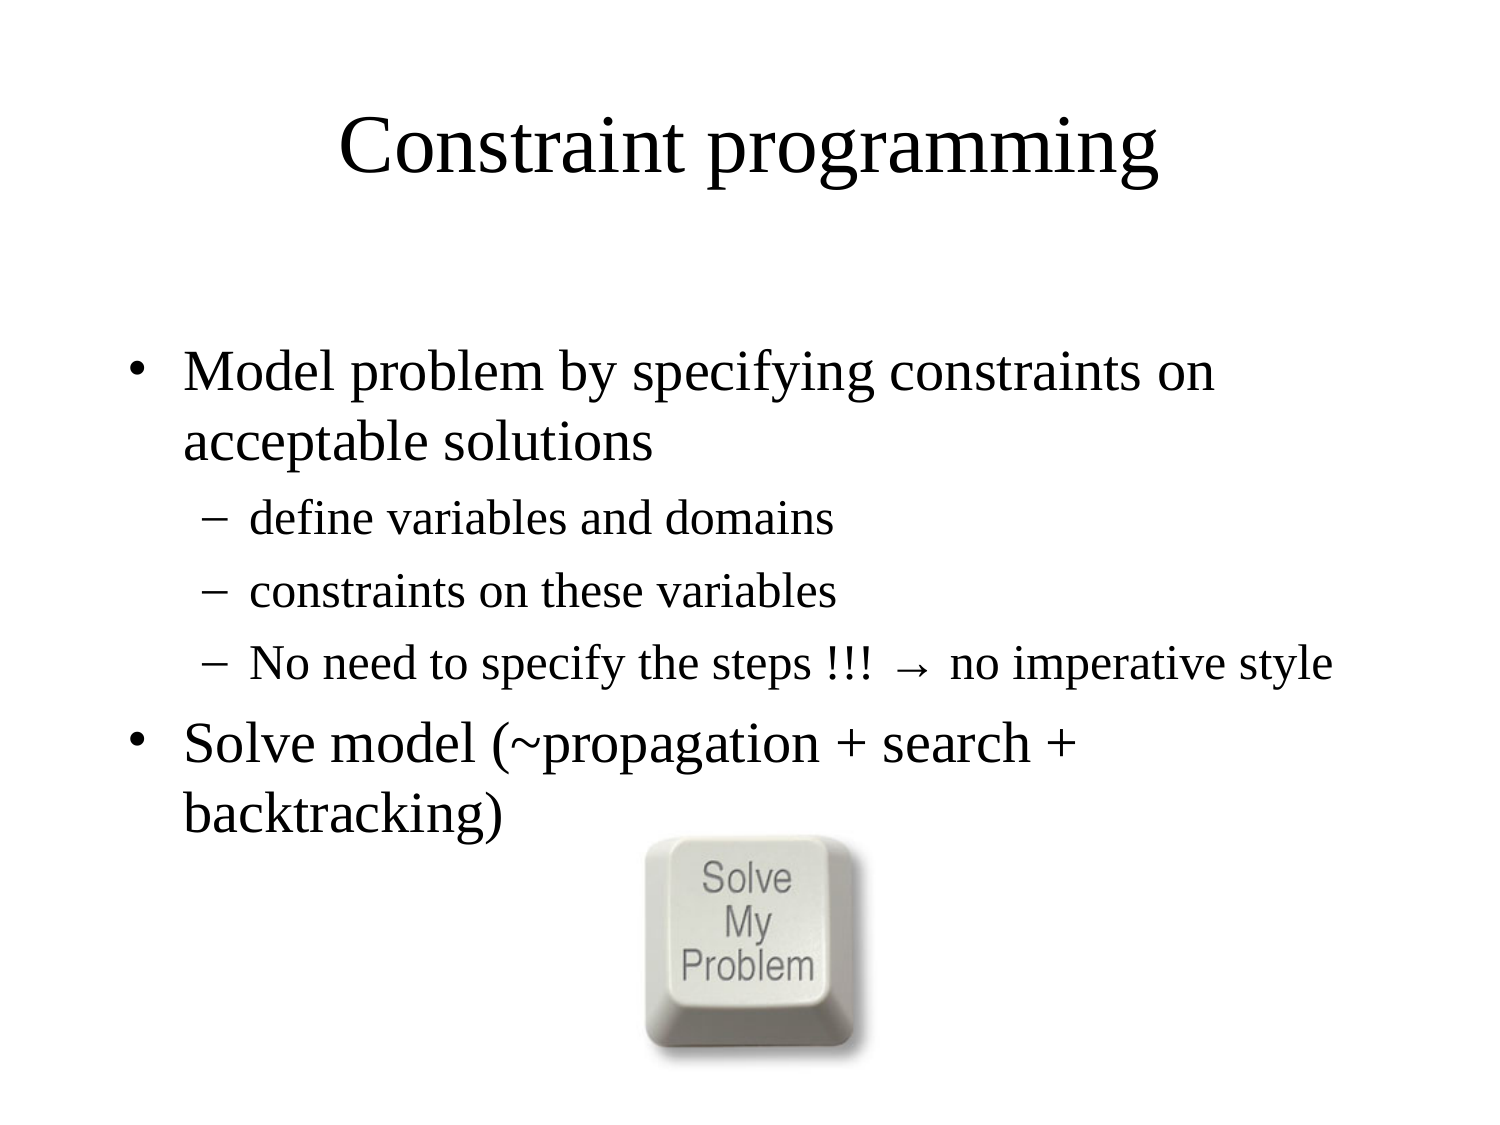

# Constraint programming
Model problem by specifying constraints on acceptable solutions
define variables and domains
constraints on these variables
No need to specify the steps !!! → no imperative style
Solve model (~propagation + search + backtracking)